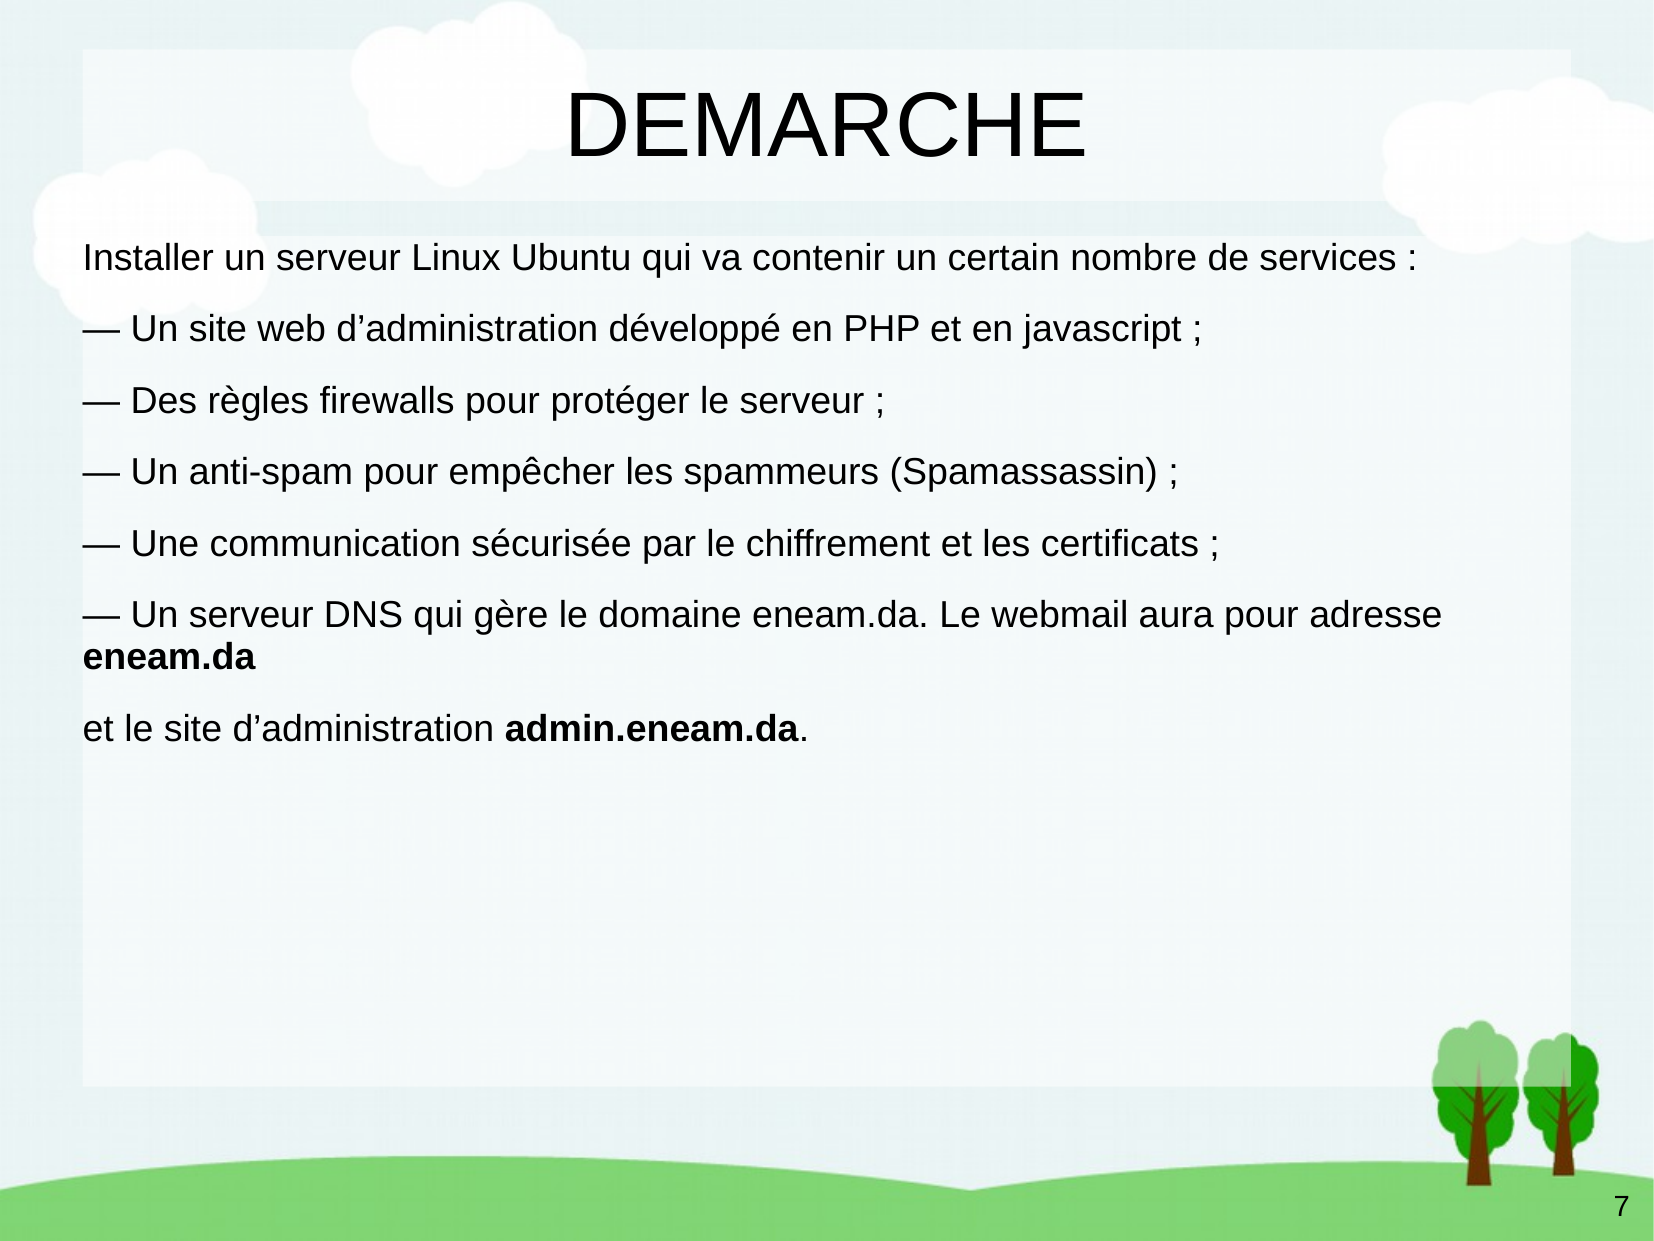

# DEMARCHE
Installer un serveur Linux Ubuntu qui va contenir un certain nombre de services :
— Un site web d’administration développé en PHP et en javascript ;
— Des règles firewalls pour protéger le serveur ;
— Un anti-spam pour empêcher les spammeurs (Spamassassin) ;
— Une communication sécurisée par le chiffrement et les certificats ;
— Un serveur DNS qui gère le domaine eneam.da. Le webmail aura pour adresse eneam.da
et le site d’administration admin.eneam.da.
7